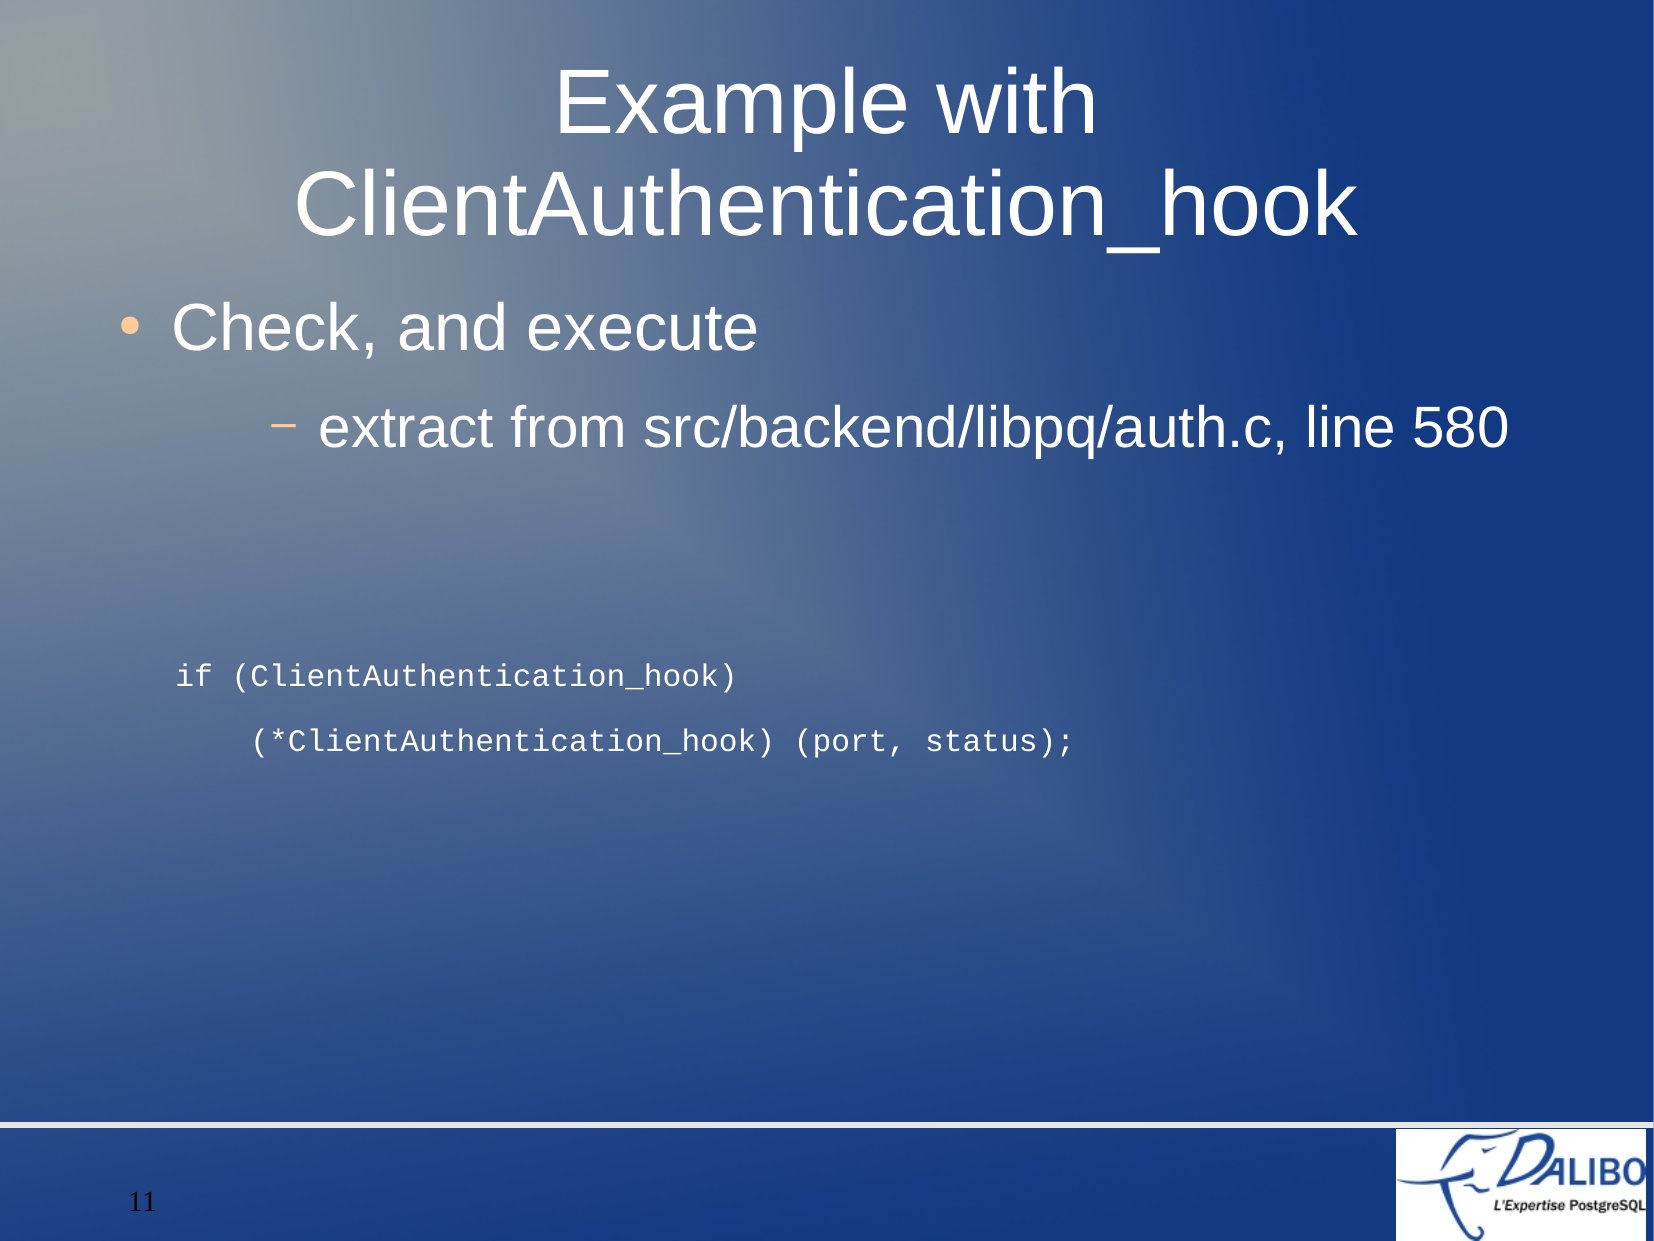

# Example with ClientAuthentication_hook
Check, and execute
extract from src/backend/libpq/auth.c, line 580
 if (ClientAuthentication_hook)
 (*ClientAuthentication_hook) (port, status);